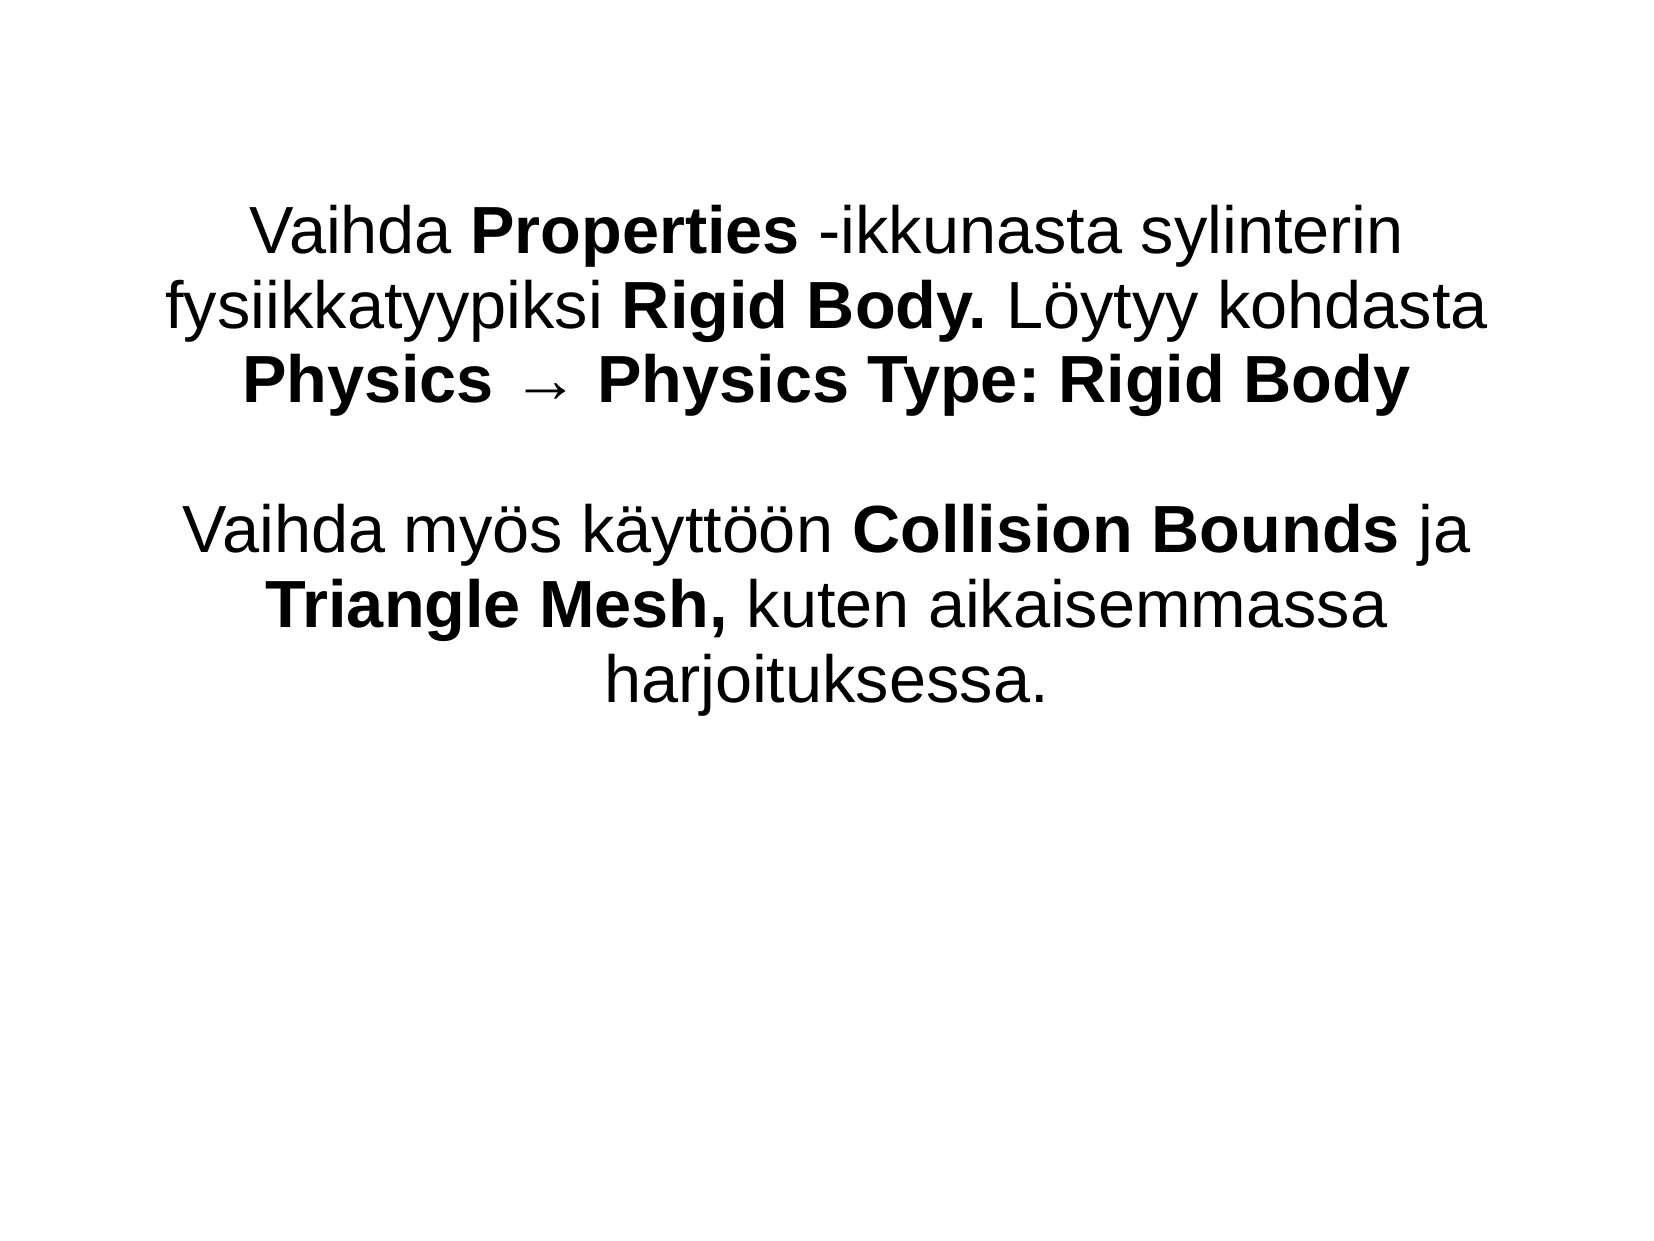

# Vaihda Properties -ikkunasta sylinterin fysiikkatyypiksi Rigid Body. Löytyy kohdasta Physics → Physics Type: Rigid Body
Vaihda myös käyttöön Collision Bounds ja Triangle Mesh, kuten aikaisemmassa harjoituksessa.